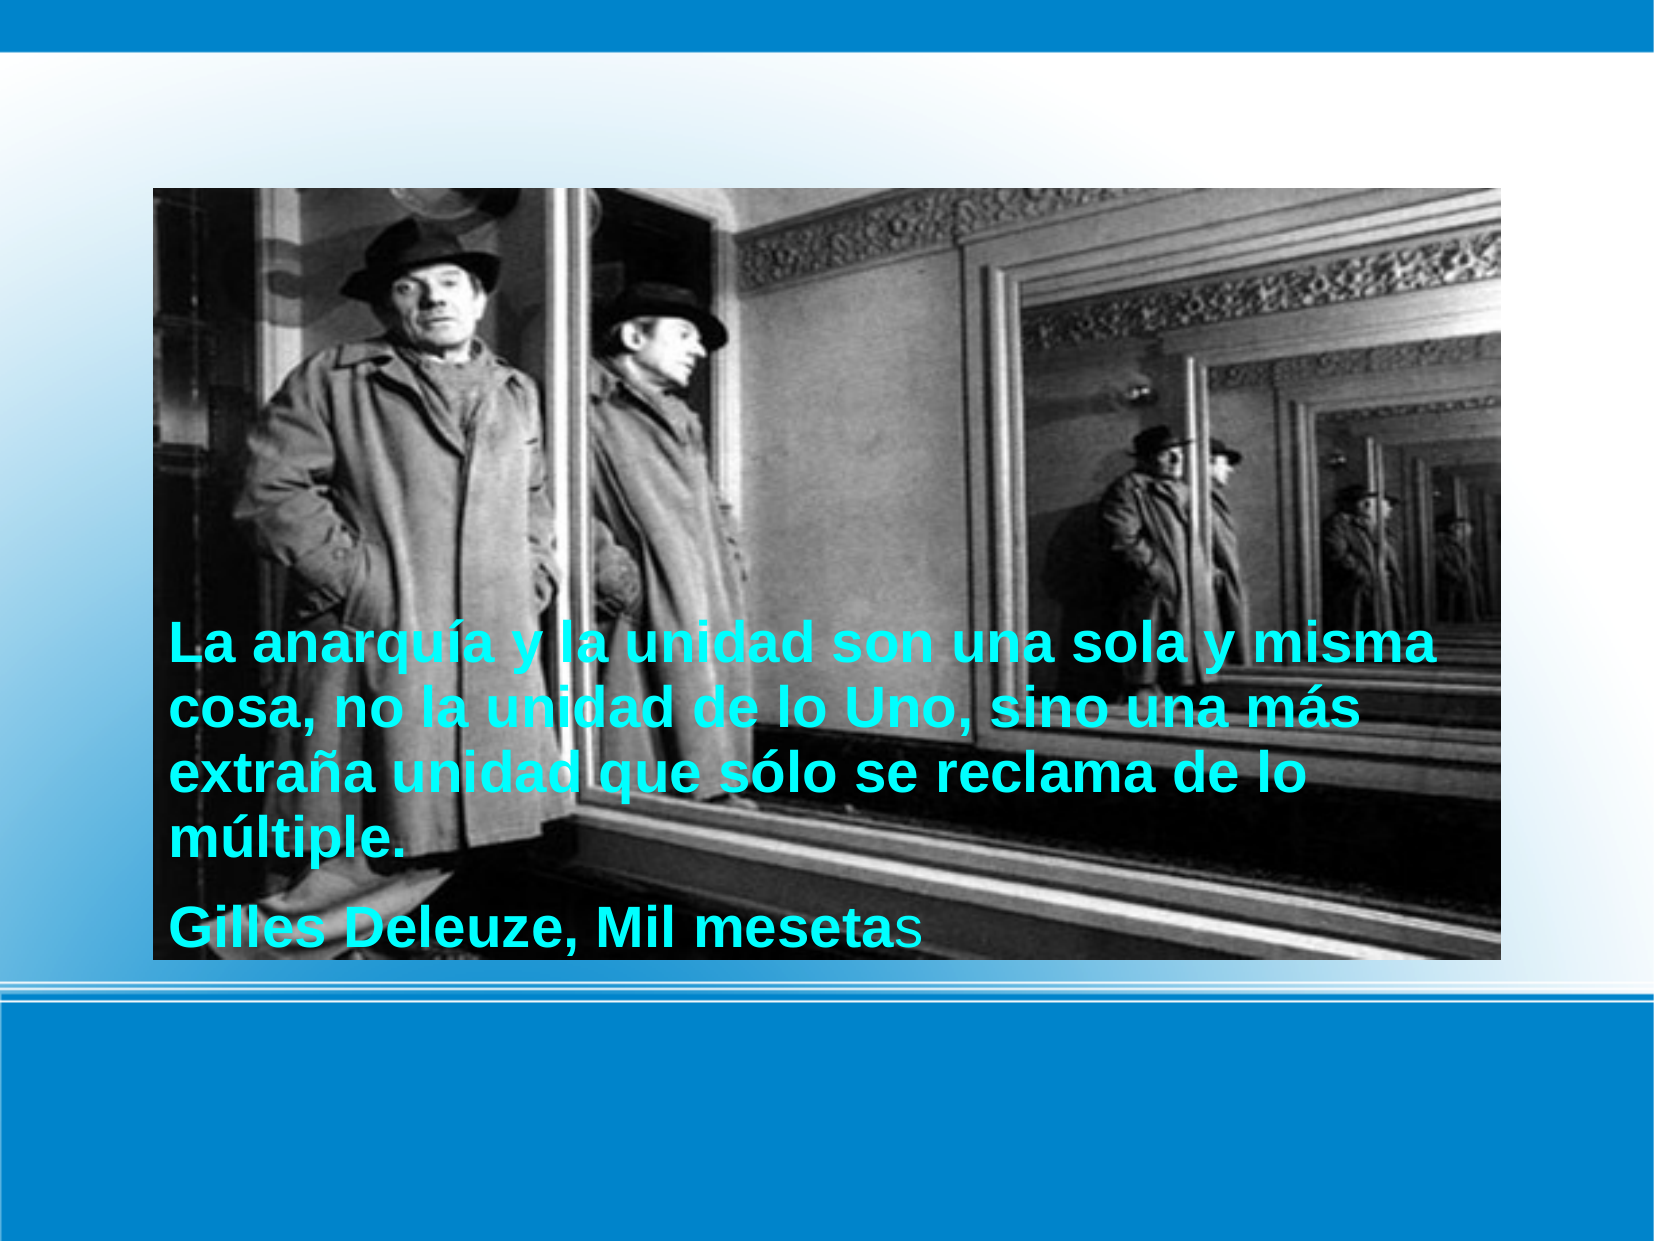

La anarquía y la unidad son una sola y misma cosa, no la unidad de lo Uno, sino una más extraña unidad que sólo se reclama de lo múltiple.
Gilles Deleuze, Mil mesetas